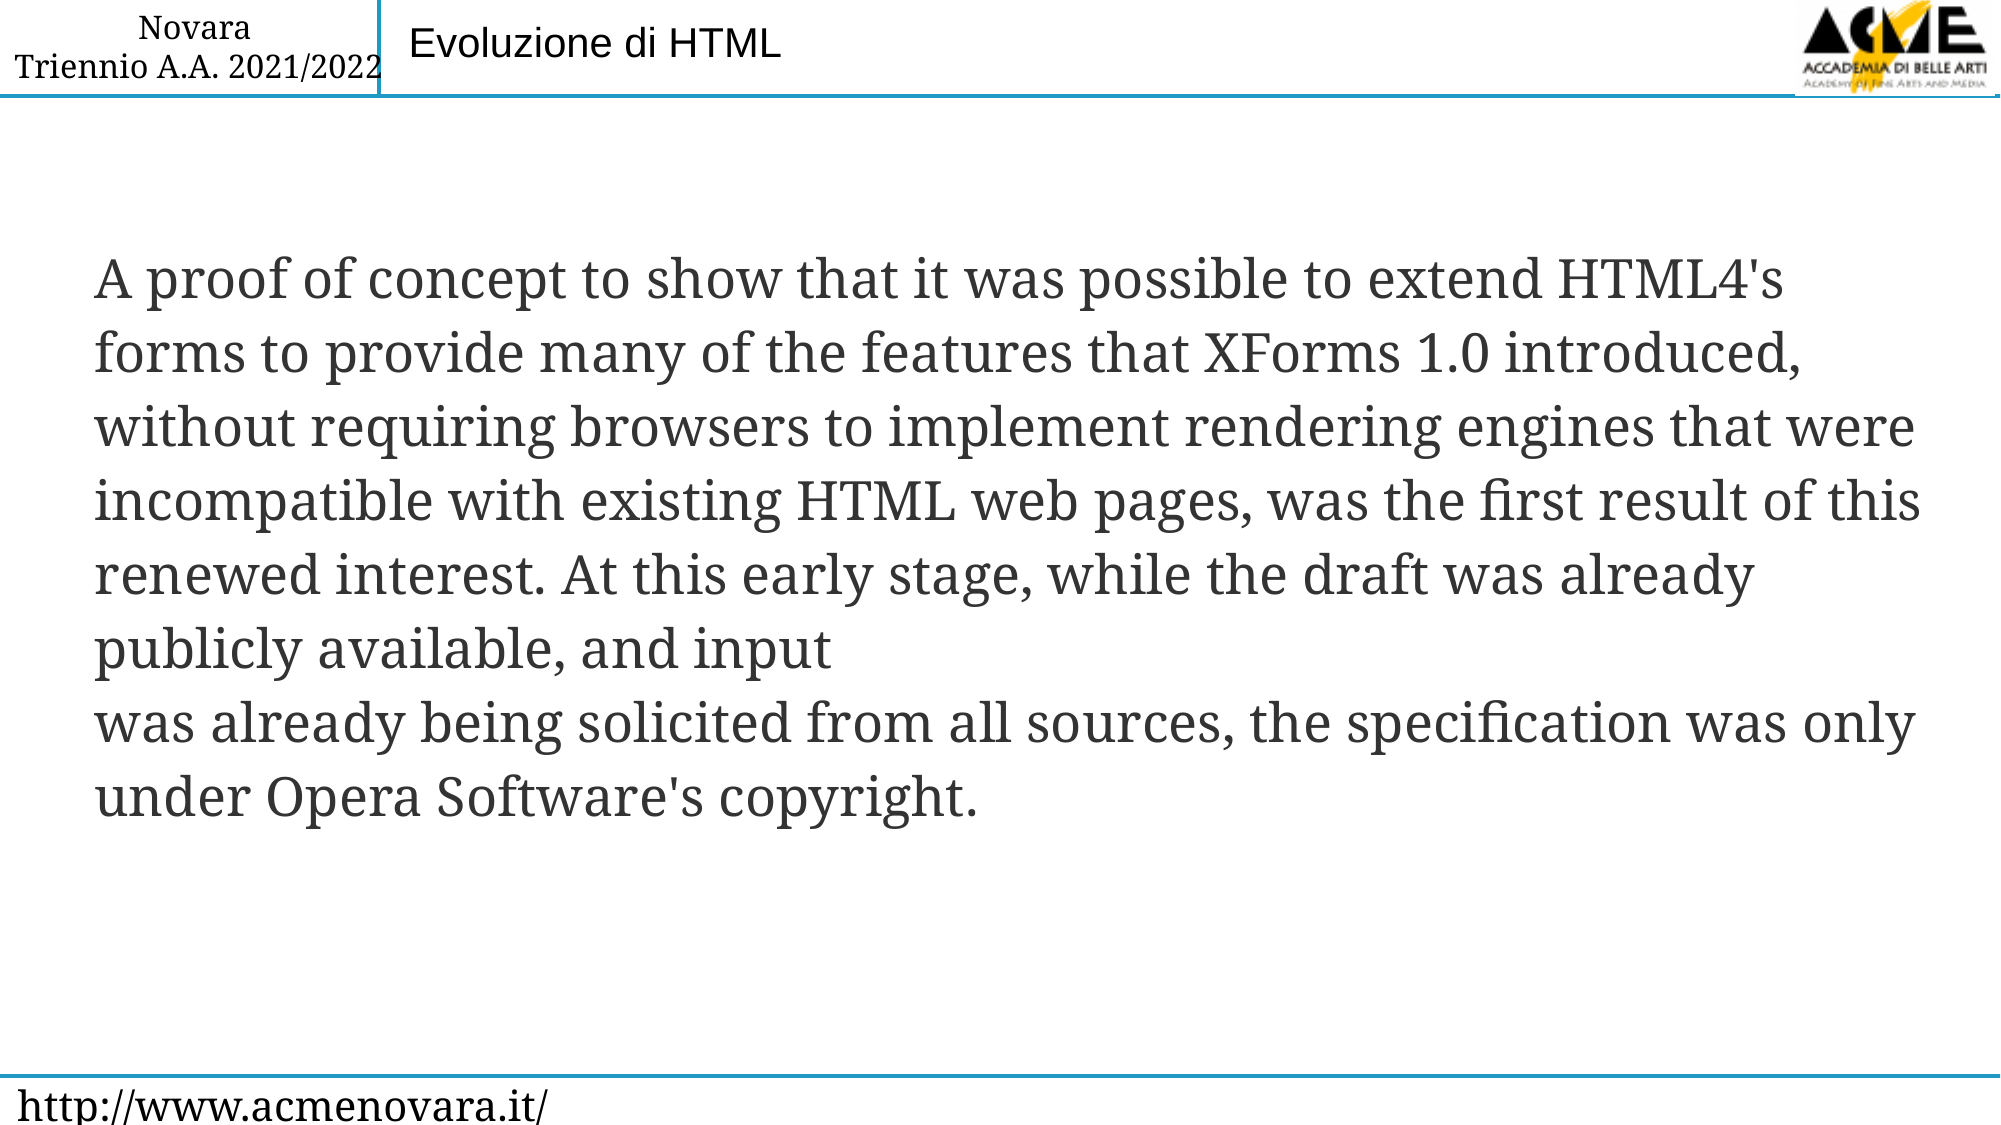

# Evoluzione di HTML
A proof of concept to show that it was possible to extend HTML4's forms to provide many of the features that XForms 1.0 introduced, without requiring browsers to implement rendering engines that were incompatible with existing HTML web pages, was the first result of this renewed interest. At this early stage, while the draft was already publicly available, and input
was already being solicited from all sources, the specification was only under Opera Software's copyright.